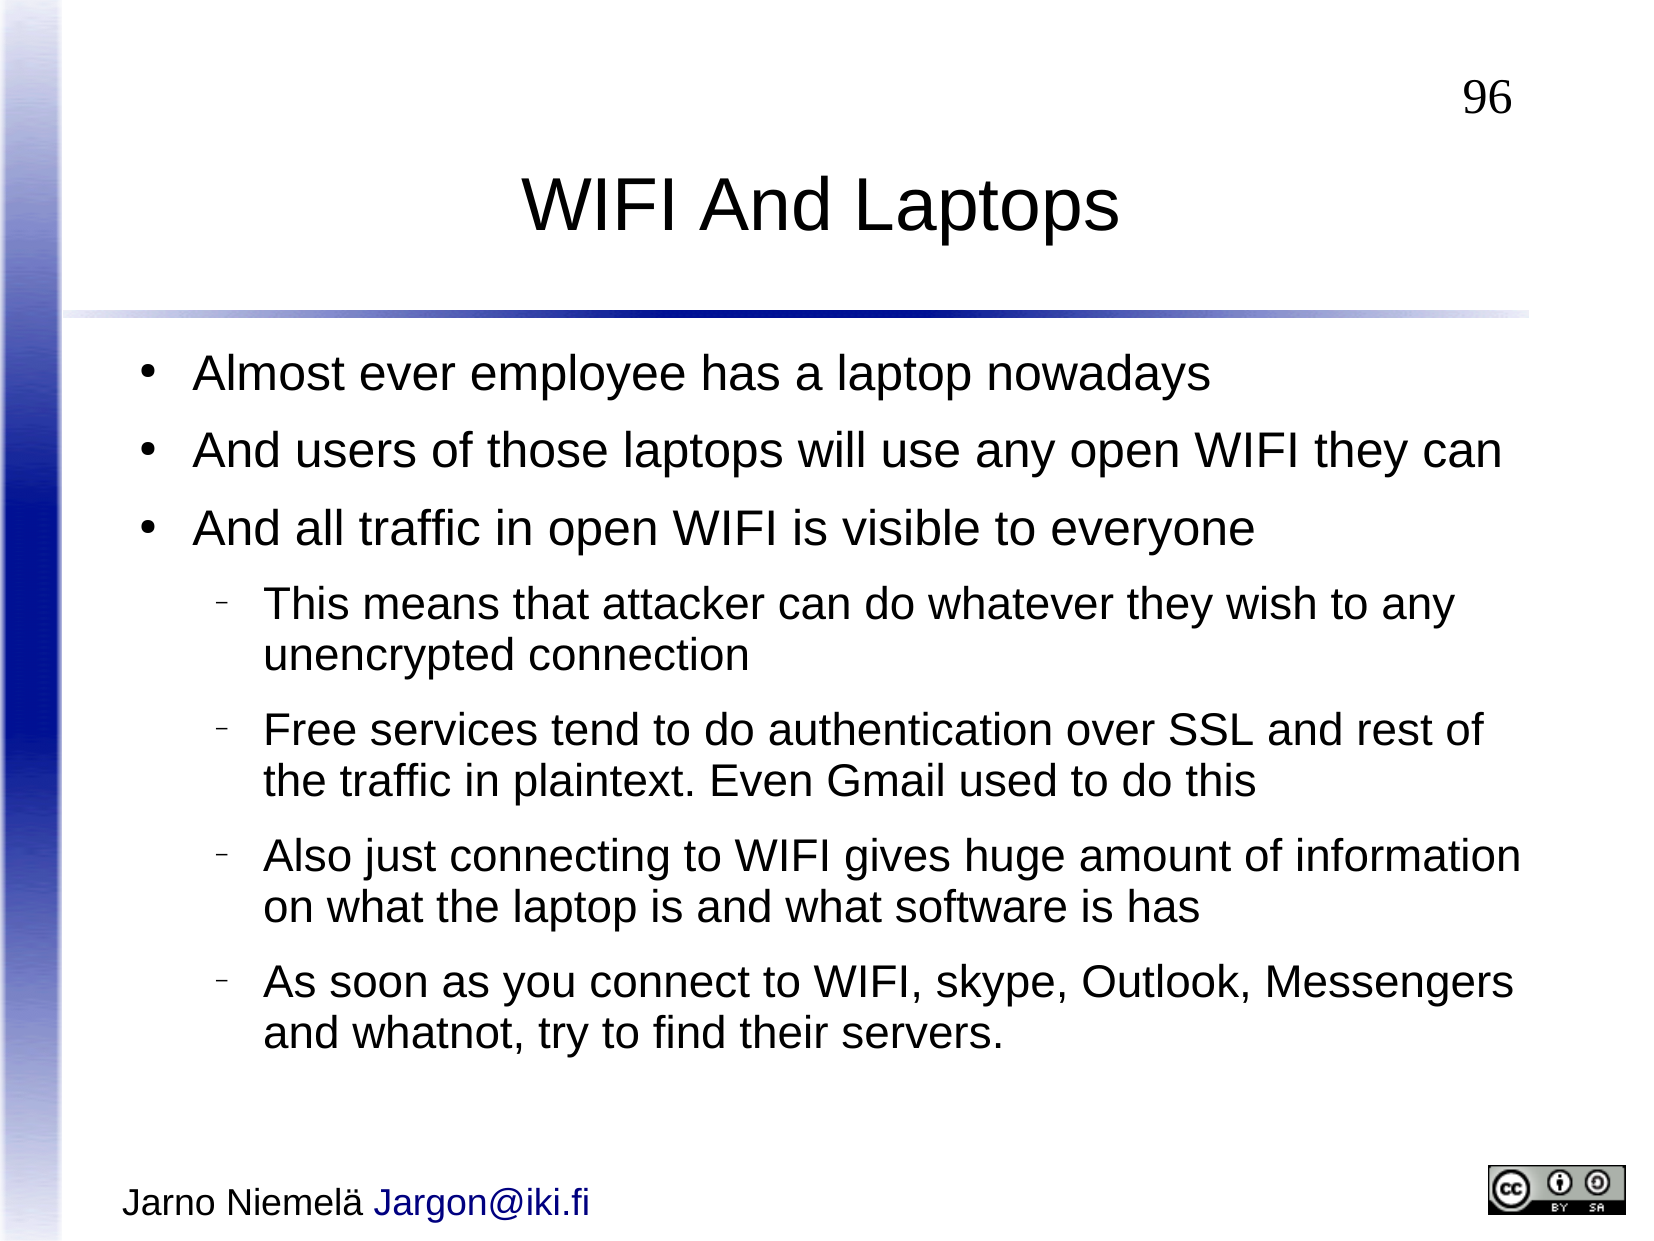

# WIFI And Laptops
Almost ever employee has a laptop nowadays
And users of those laptops will use any open WIFI they can
And all traffic in open WIFI is visible to everyone
This means that attacker can do whatever they wish to any unencrypted connection
Free services tend to do authentication over SSL and rest of the traffic in plaintext. Even Gmail used to do this
Also just connecting to WIFI gives huge amount of information on what the laptop is and what software is has
As soon as you connect to WIFI, skype, Outlook, Messengers and whatnot, try to find their servers.